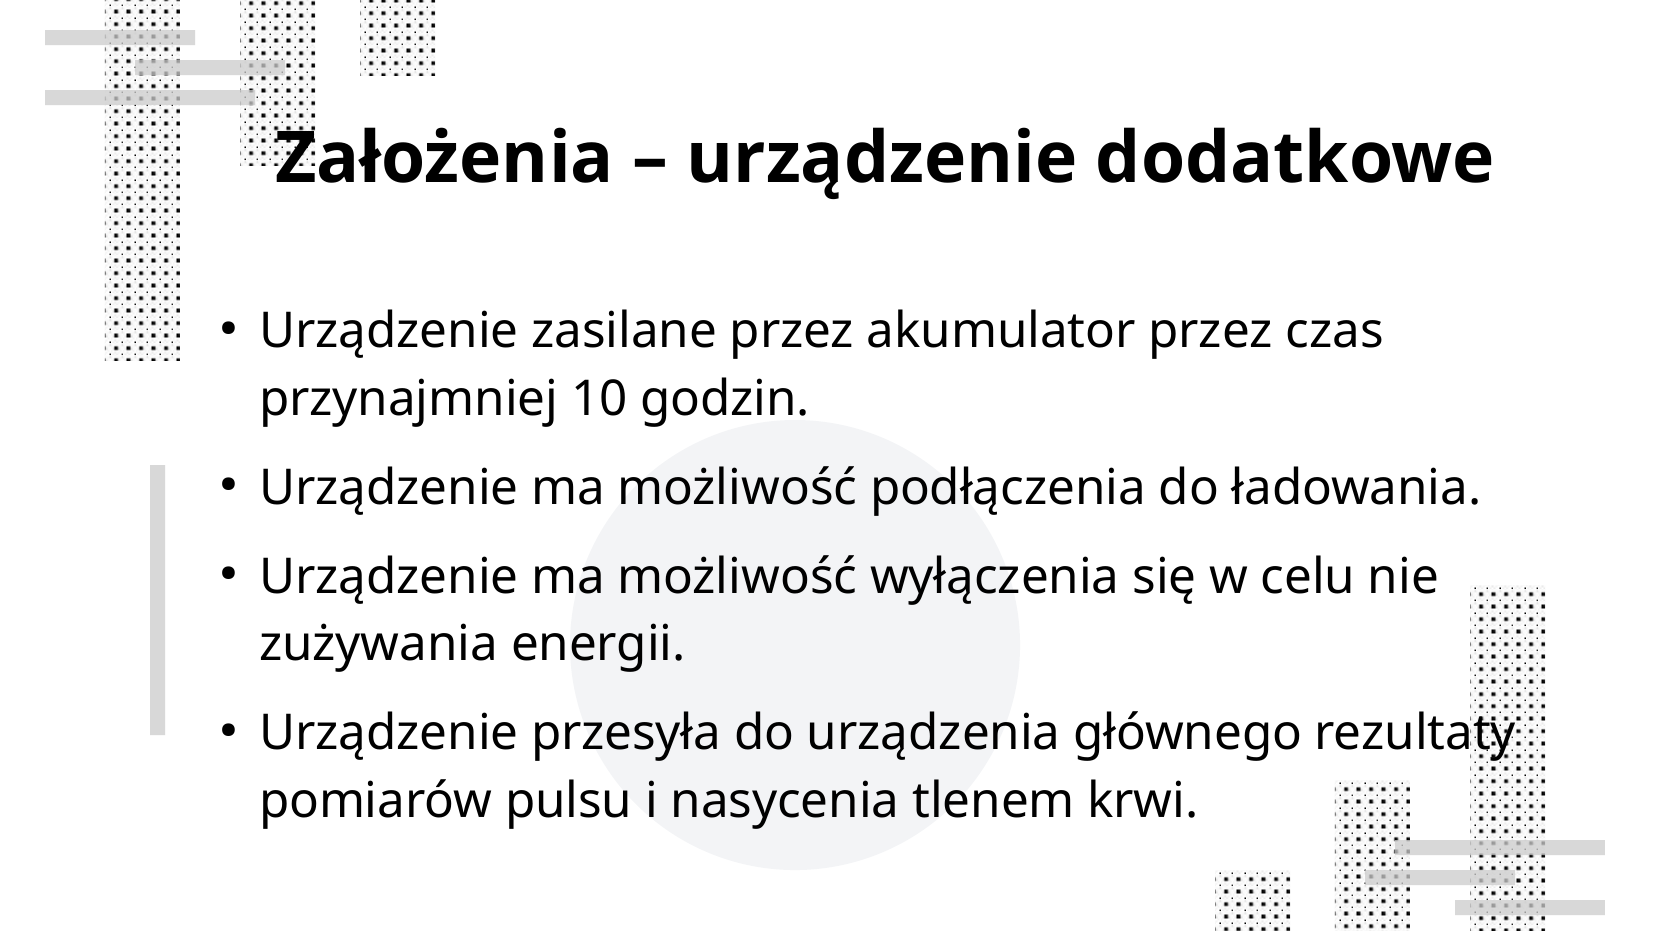

# Założenia – urządzenie dodatkowe
Urządzenie zasilane przez akumulator przez czas przynajmniej 10 godzin.
Urządzenie ma możliwość podłączenia do ładowania.
Urządzenie ma możliwość wyłączenia się w celu nie zużywania energii.
Urządzenie przesyła do urządzenia głównego rezultaty pomiarów pulsu i nasycenia tlenem krwi.